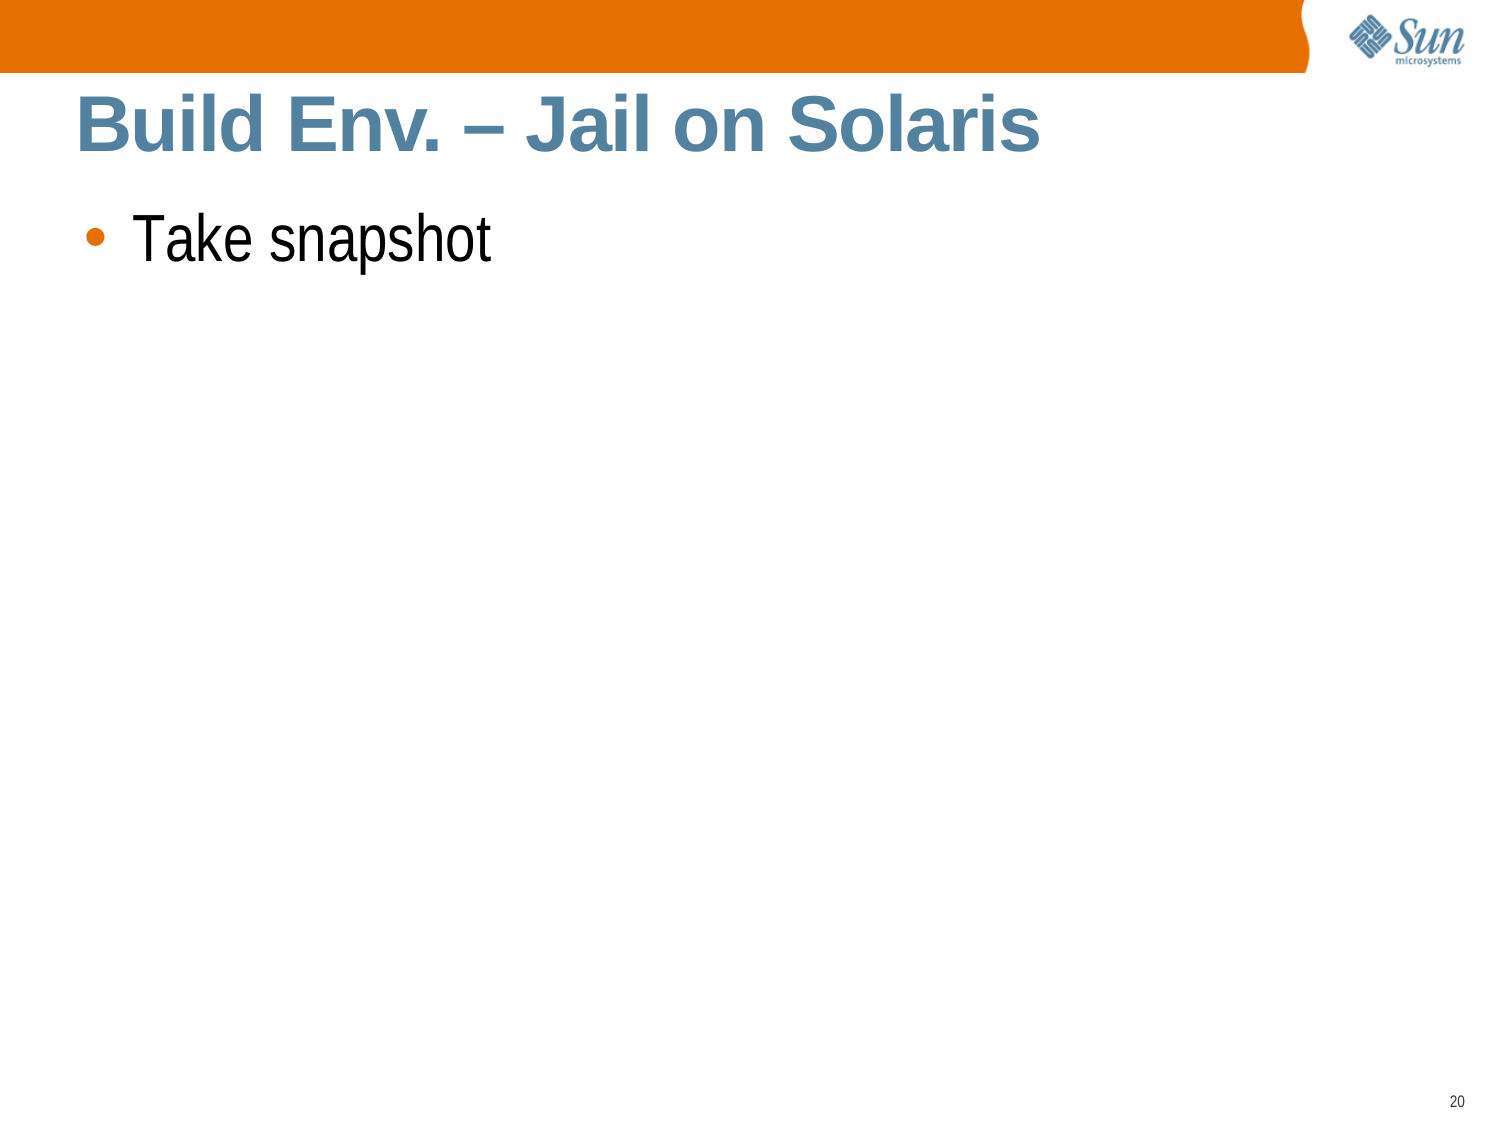

# Build Env. – Jail on Solaris
Take snapshot